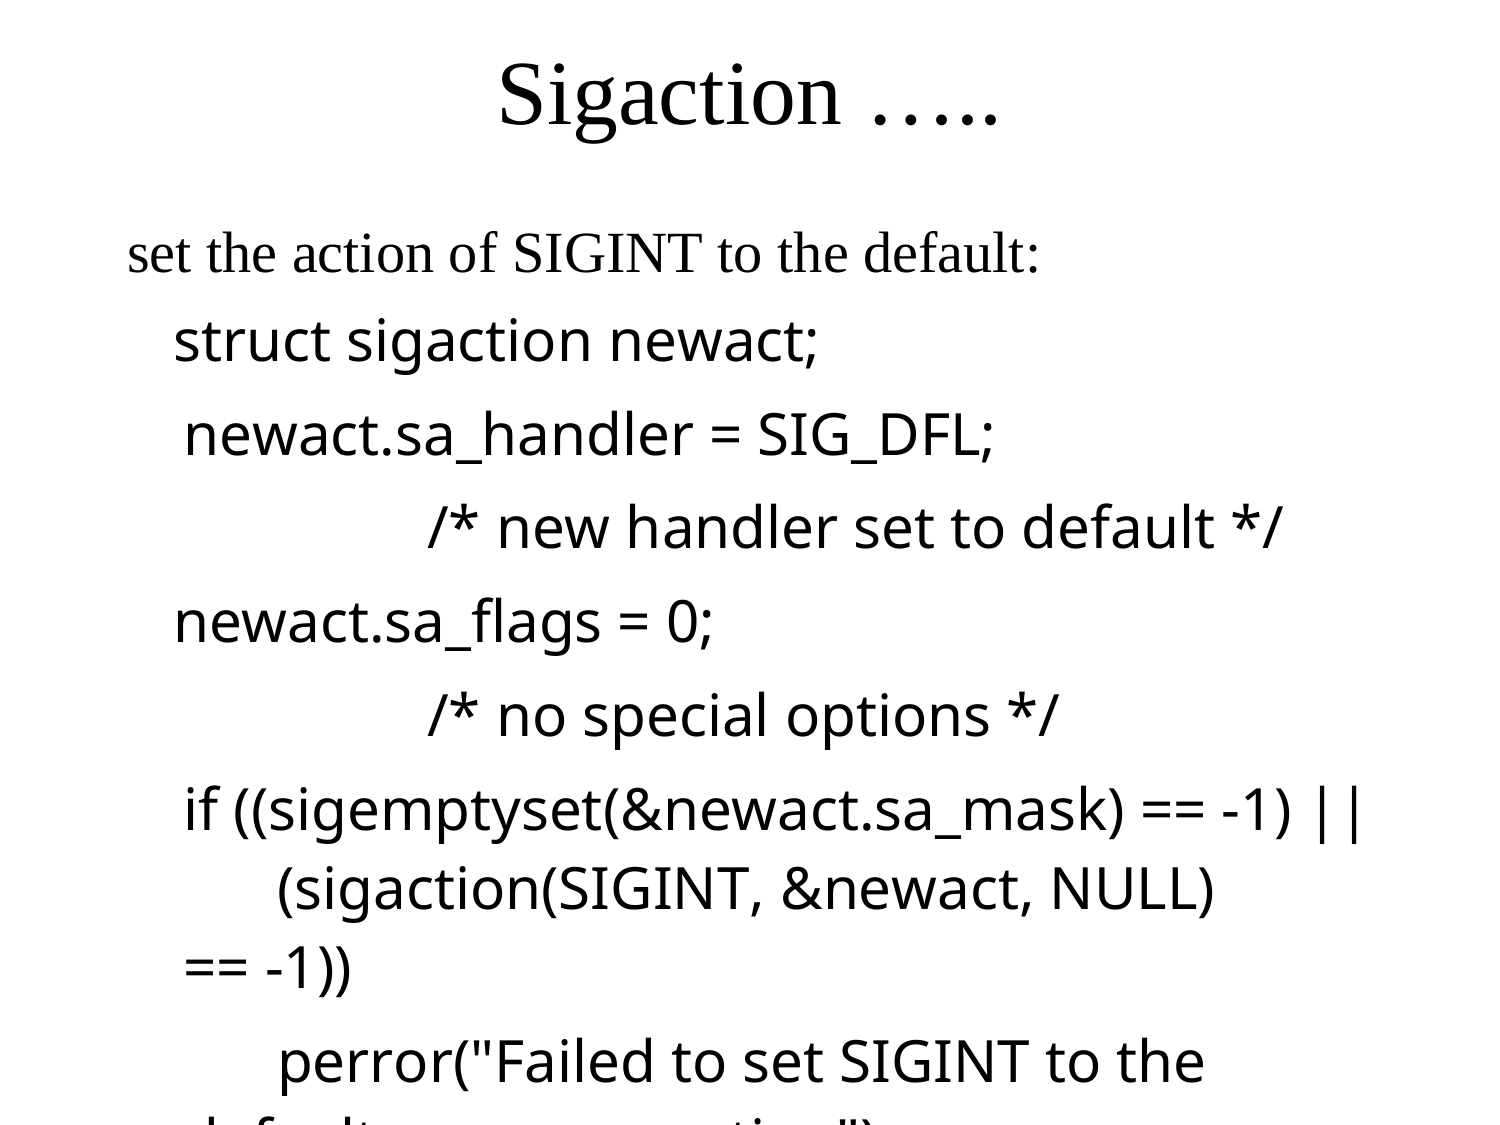

# Sigaction …..
set the action of SIGINT to the default:
 struct sigaction newact;
 	newact.sa_handler = SIG_DFL;
			/* new handler set to default */
 newact.sa_flags = 0;
 		/* no special options */
	if ((sigemptyset(&newact.sa_mask) == -1) || 	(sigaction(SIGINT, &newact, NULL) 	== -1))
		perror("Failed to set SIGINT to the default 		 action");